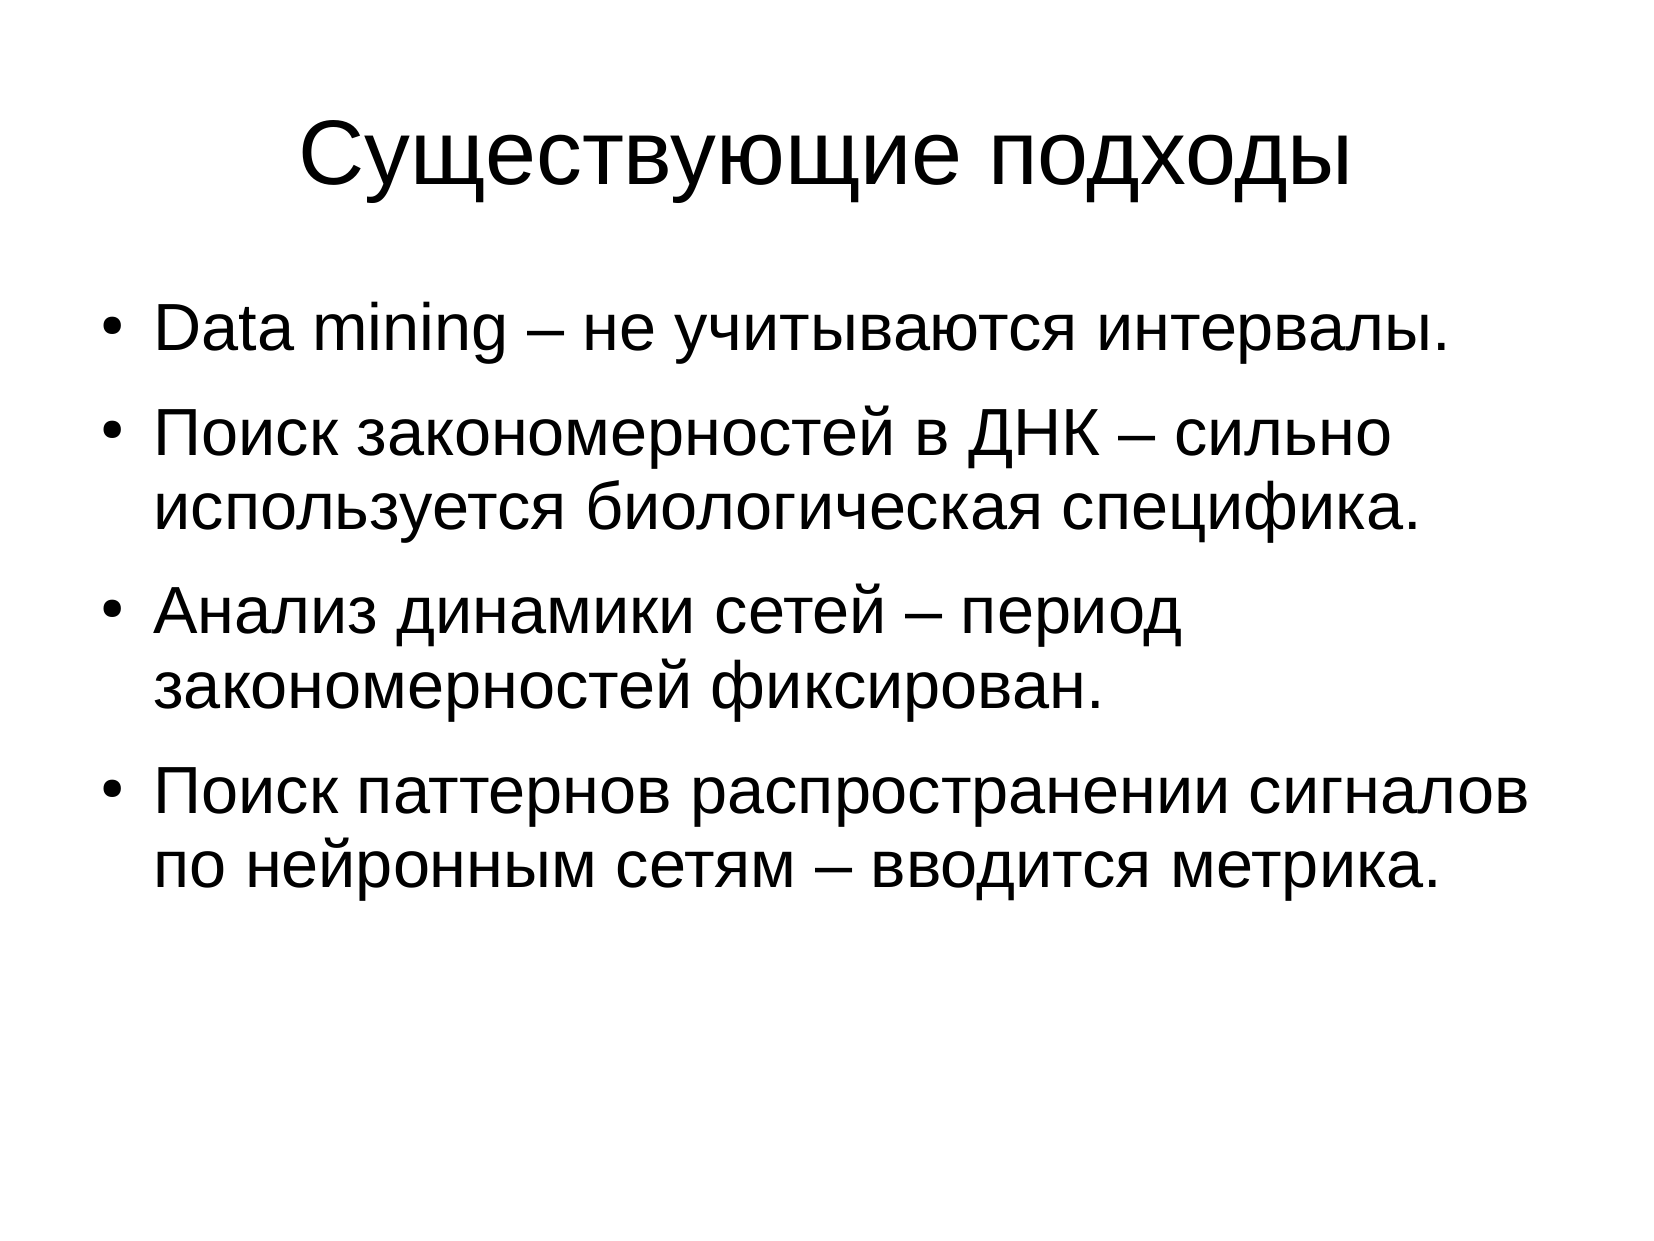

# Существующие подходы
Data mining – не учитываются интервалы.
Поиск закономерностей в ДНК – сильно используется биологическая специфика.
Анализ динамики сетей – период закономерностей фиксирован.
Поиск паттернов распространении сигналов по нейронным сетям – вводится метрика.